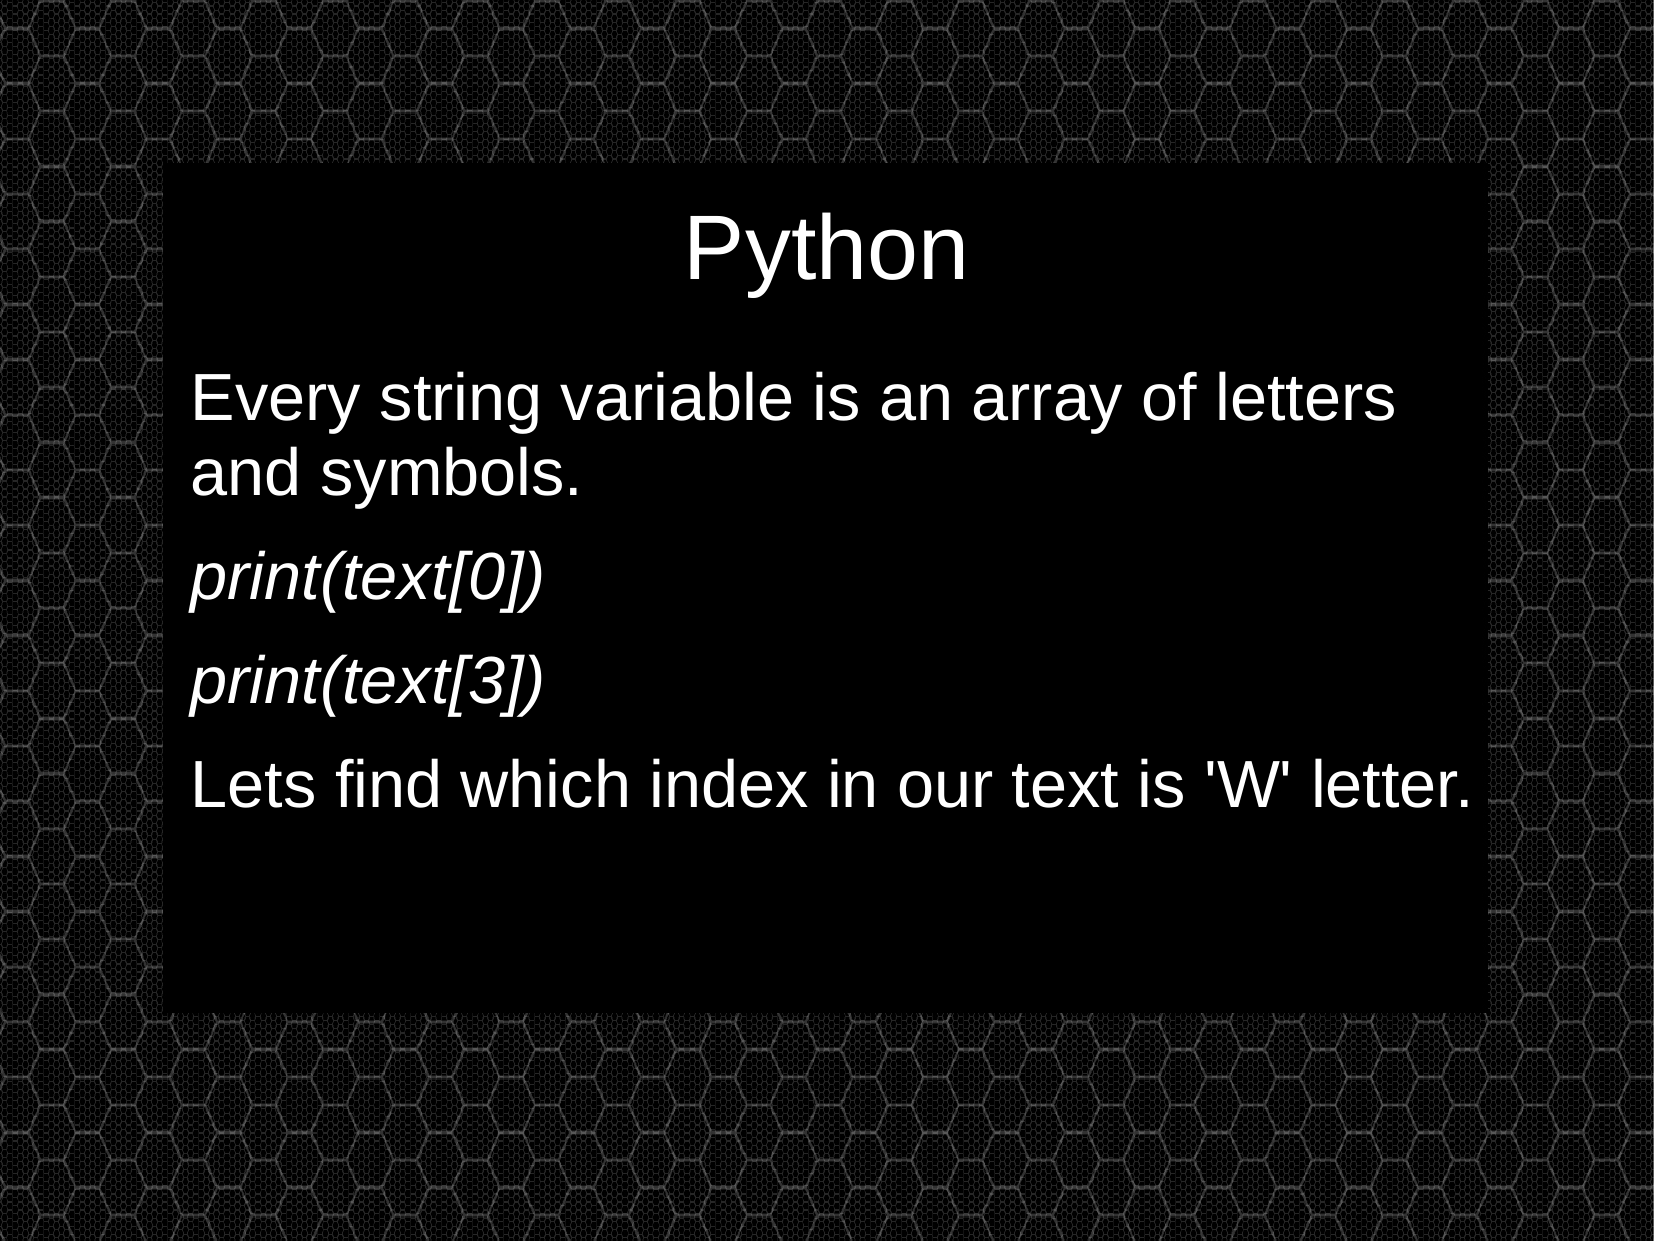

# Python
Every string variable is an array of letters and symbols.
print(text[0])
print(text[3])
Lets find which index in our text is 'W' letter.